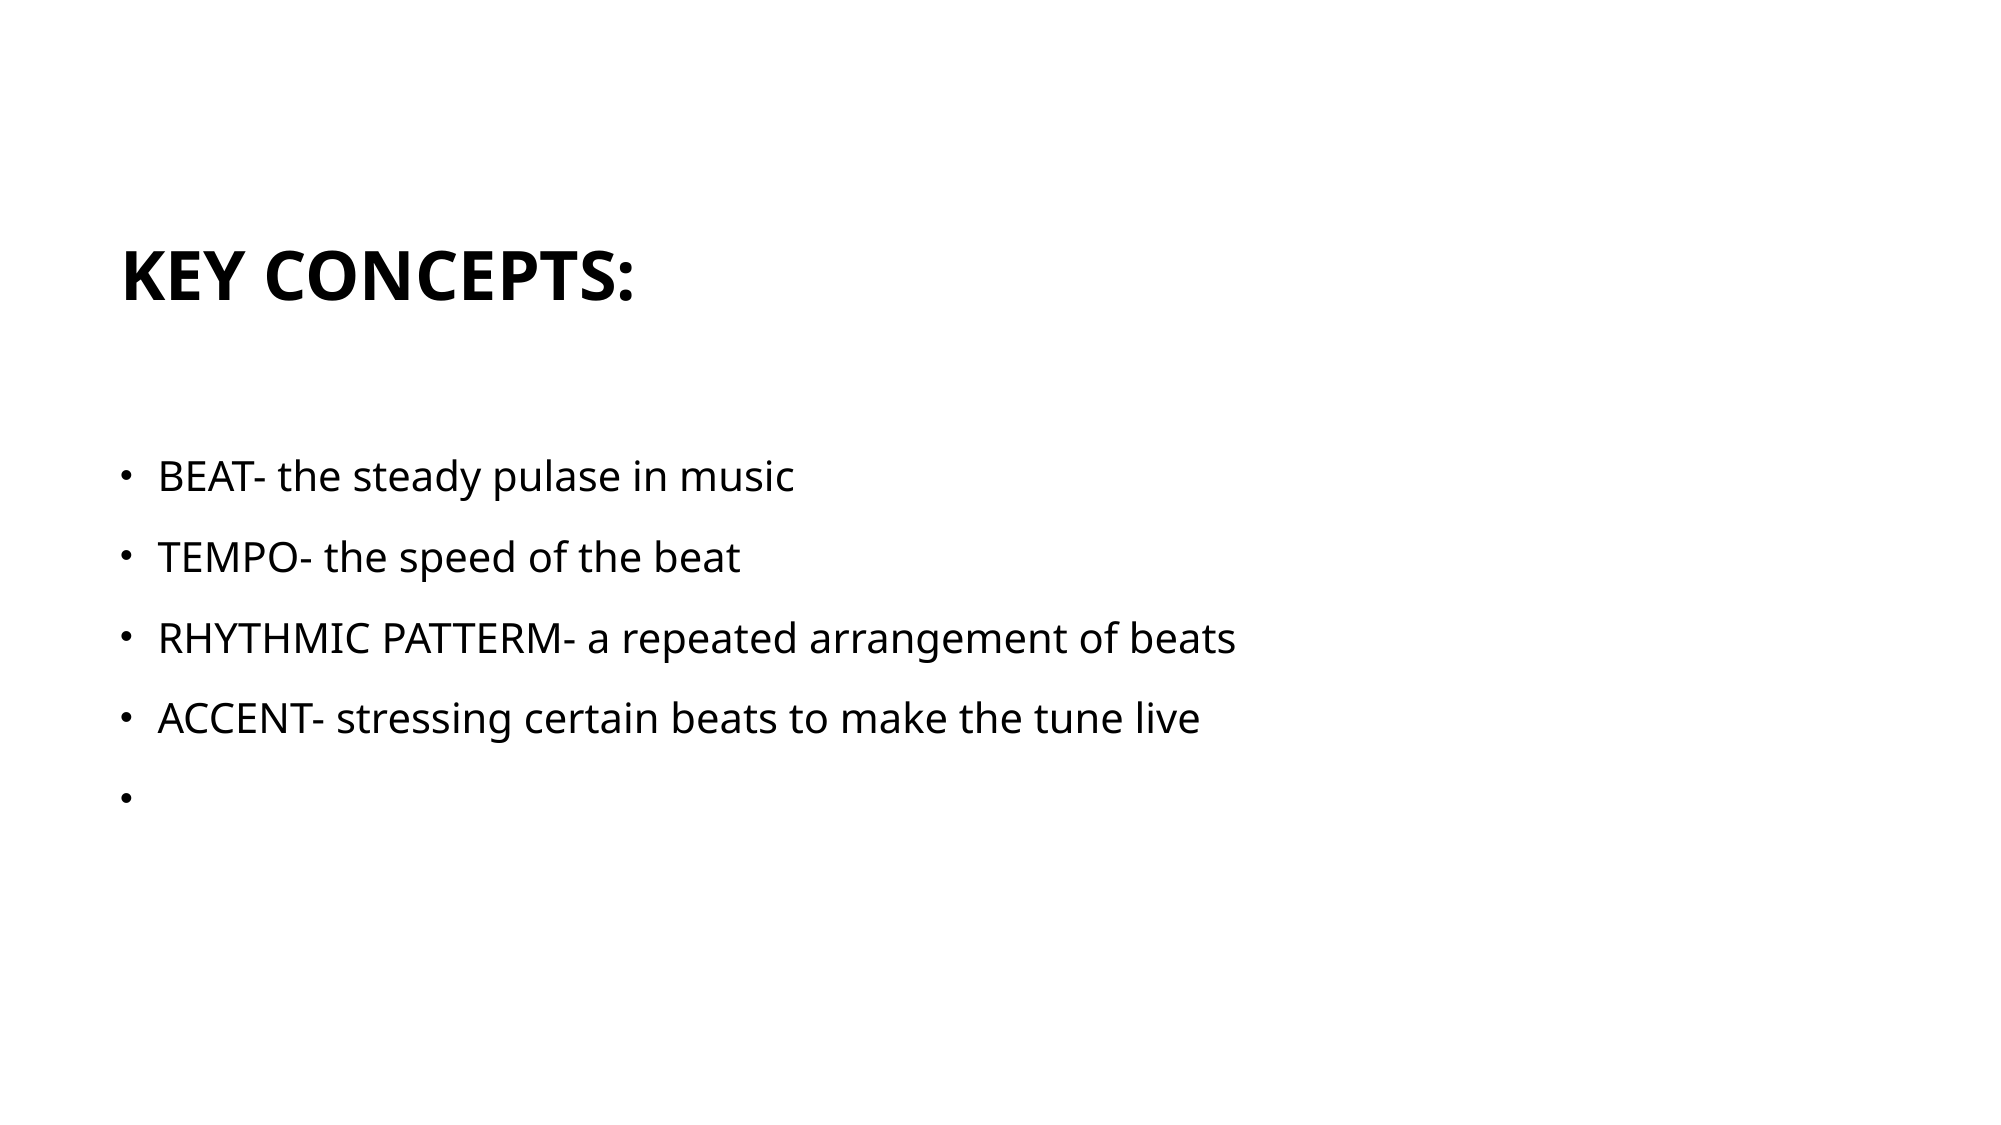

# KEY CONCEPTS:
BEAT- the steady pulase in music
TEMPO- the speed of the beat
RHYTHMIC PATTERM- a repeated arrangement of beats
ACCENT- stressing certain beats to make the tune live